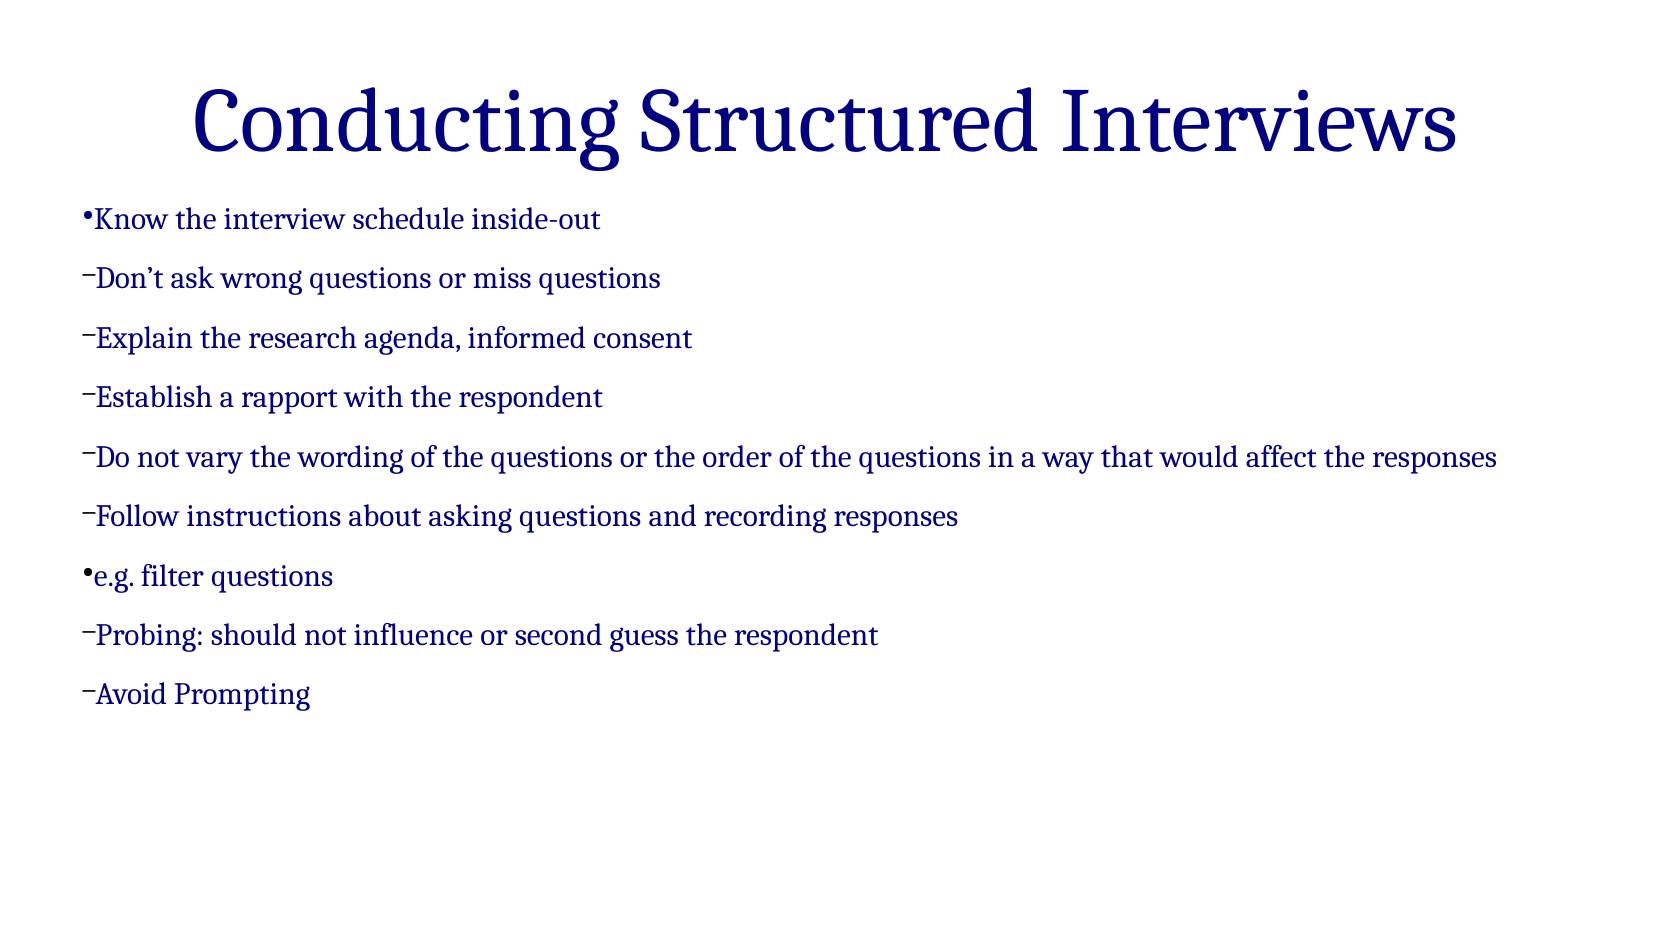

# Conducting Structured Interviews
Know the interview schedule inside-out
Don’t ask wrong questions or miss questions
Explain the research agenda, informed consent
Establish a rapport with the respondent
Do not vary the wording of the questions or the order of the questions in a way that would affect the responses
Follow instructions about asking questions and recording responses
e.g. filter questions
Probing: should not influence or second guess the respondent
Avoid Prompting